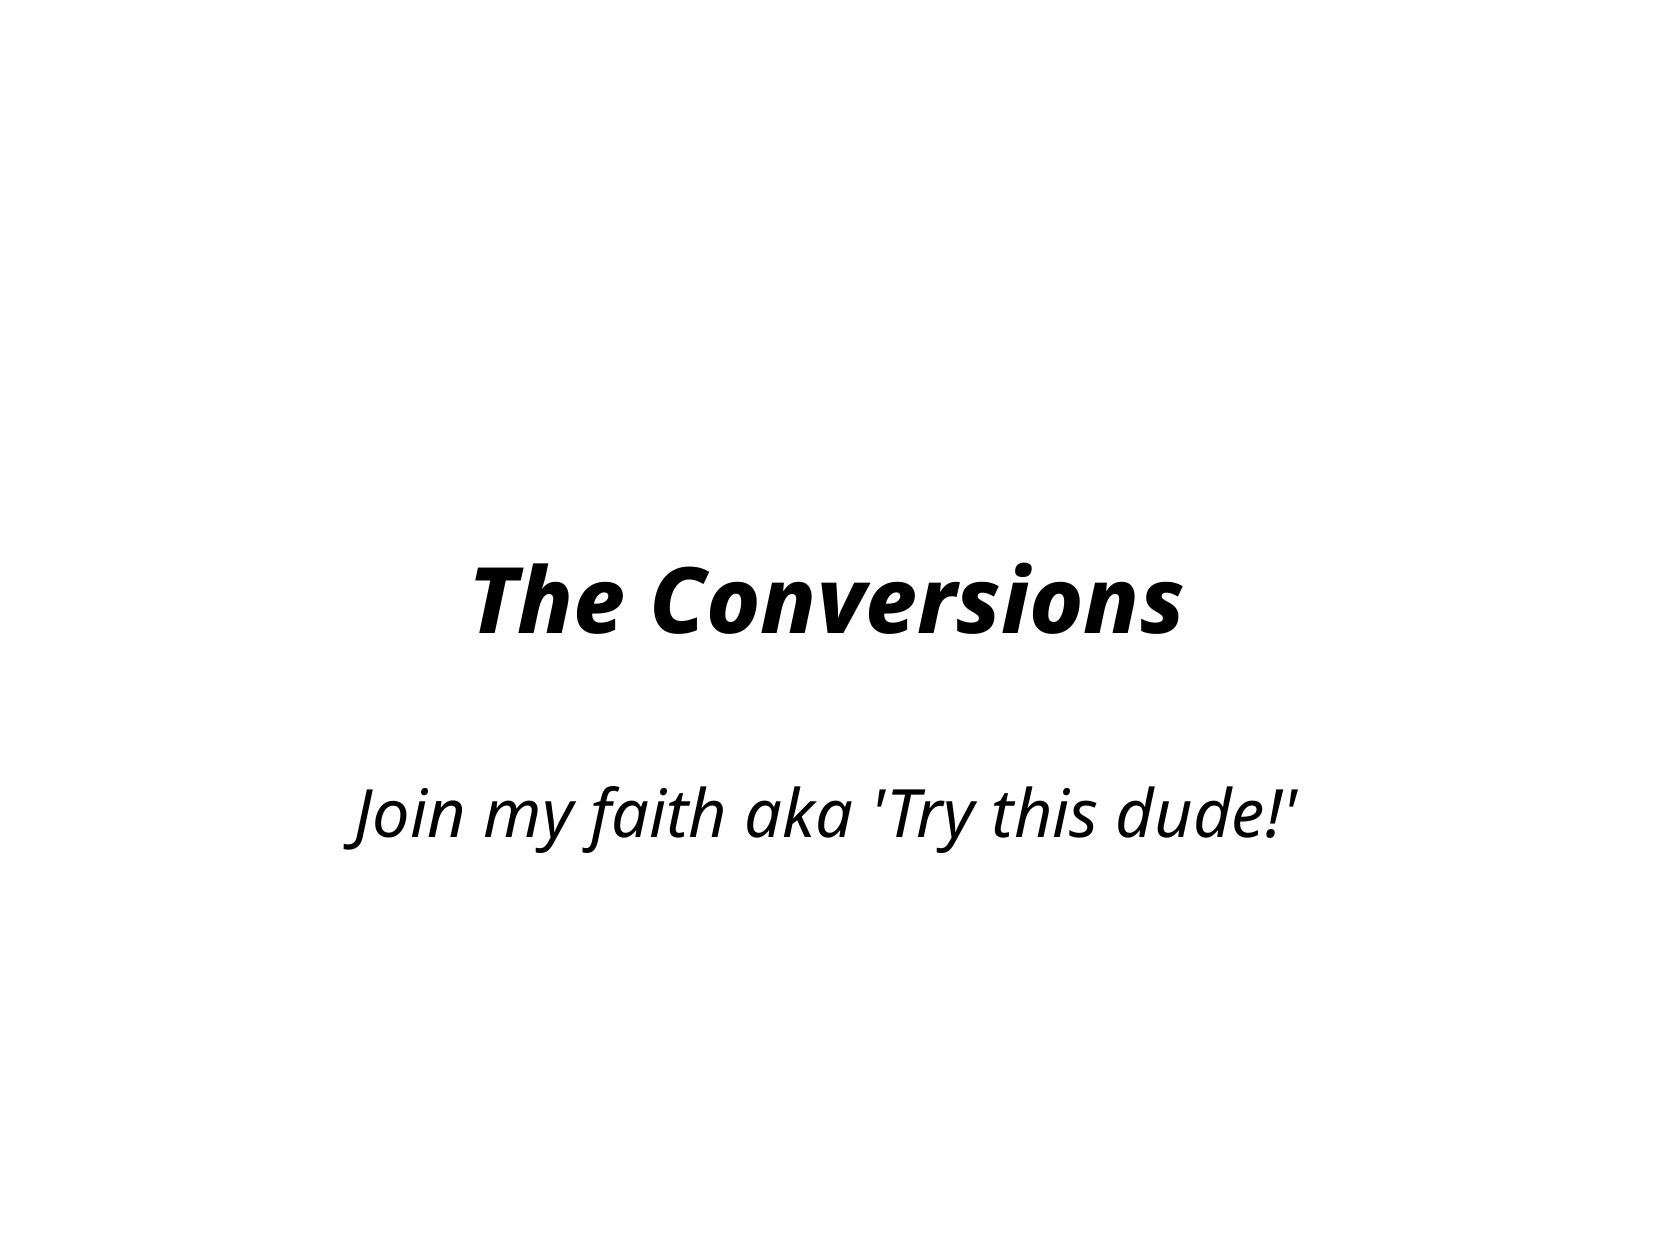

The Conversions
# Join my faith aka 'Try this dude!'